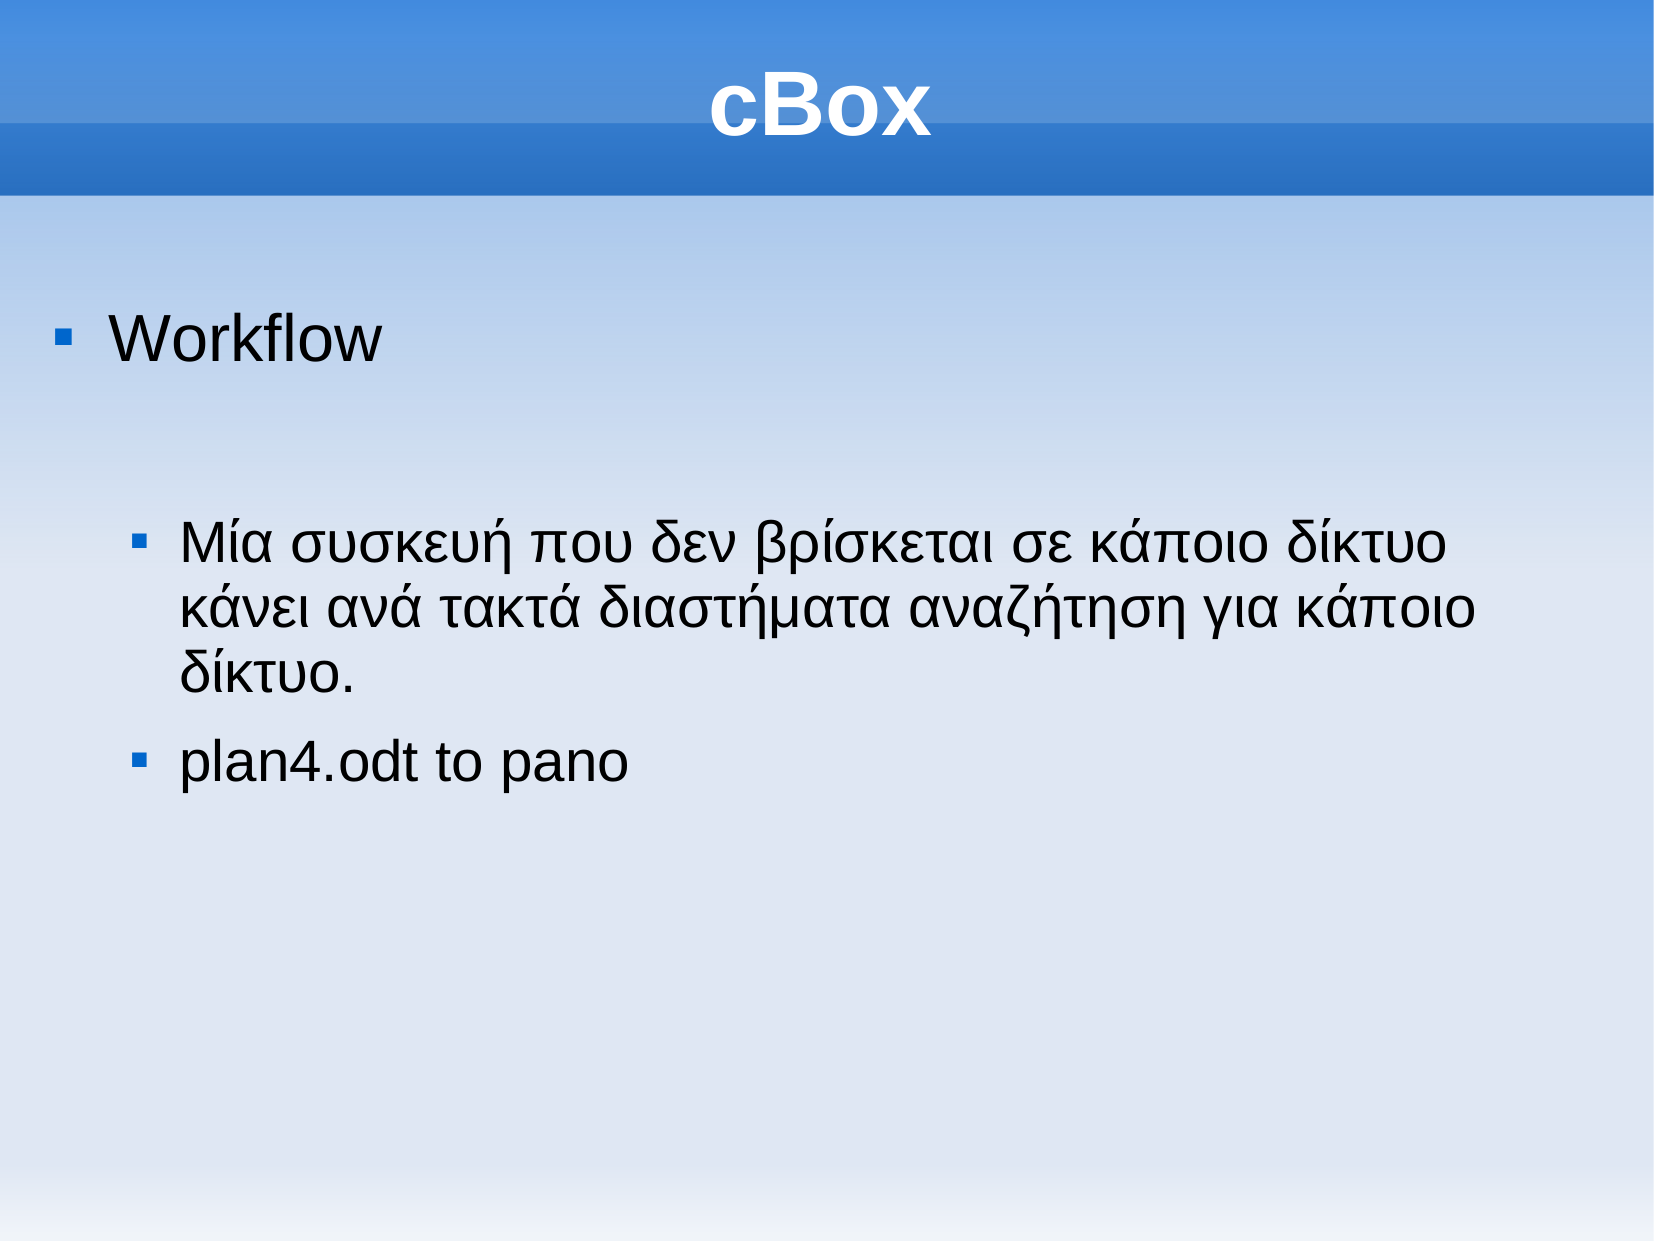

# cBox
Workflow
Μία συσκευή που δεν βρίσκεται σε κάποιο δίκτυο κάνει ανά τακτά διαστήματα αναζήτηση για κάποιο δίκτυο.
plan4.odt to pano